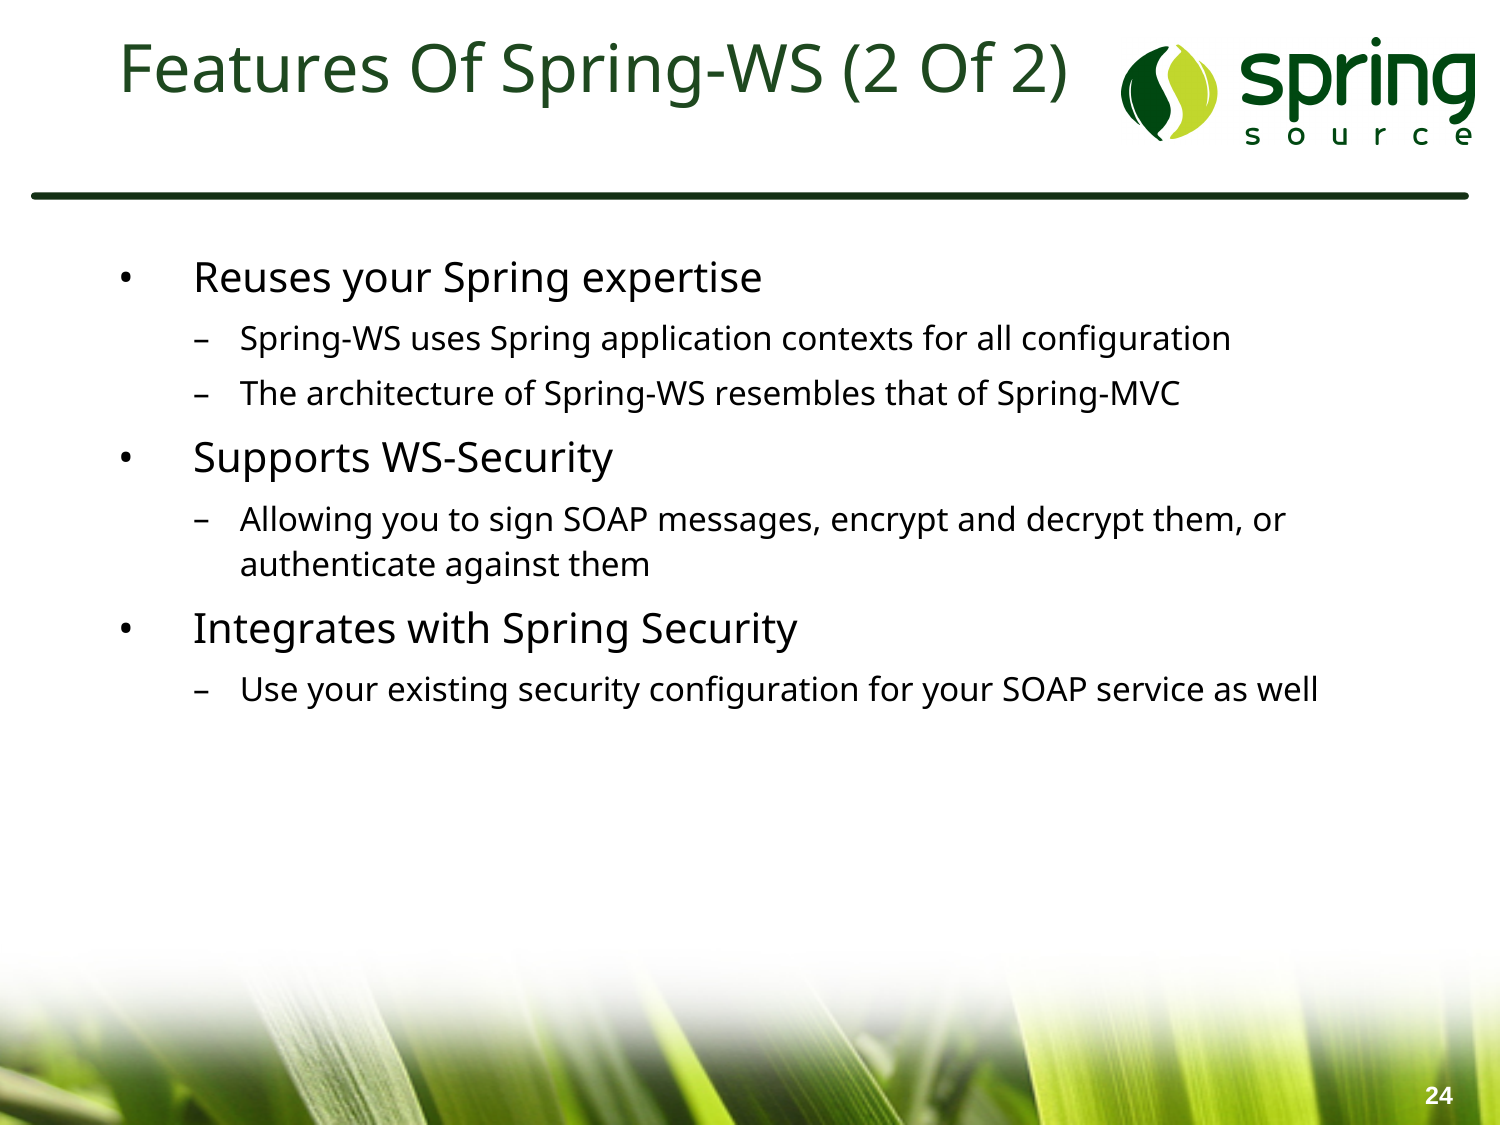

Features Of Spring-WS (2 Of 2)
# Reuses your Spring expertise
Spring-WS uses Spring application contexts for all configuration
The architecture of Spring-WS resembles that of Spring-MVC
Supports WS-Security
Allowing you to sign SOAP messages, encrypt and decrypt them, or authenticate against them
Integrates with Spring Security
Use your existing security configuration for your SOAP service as well